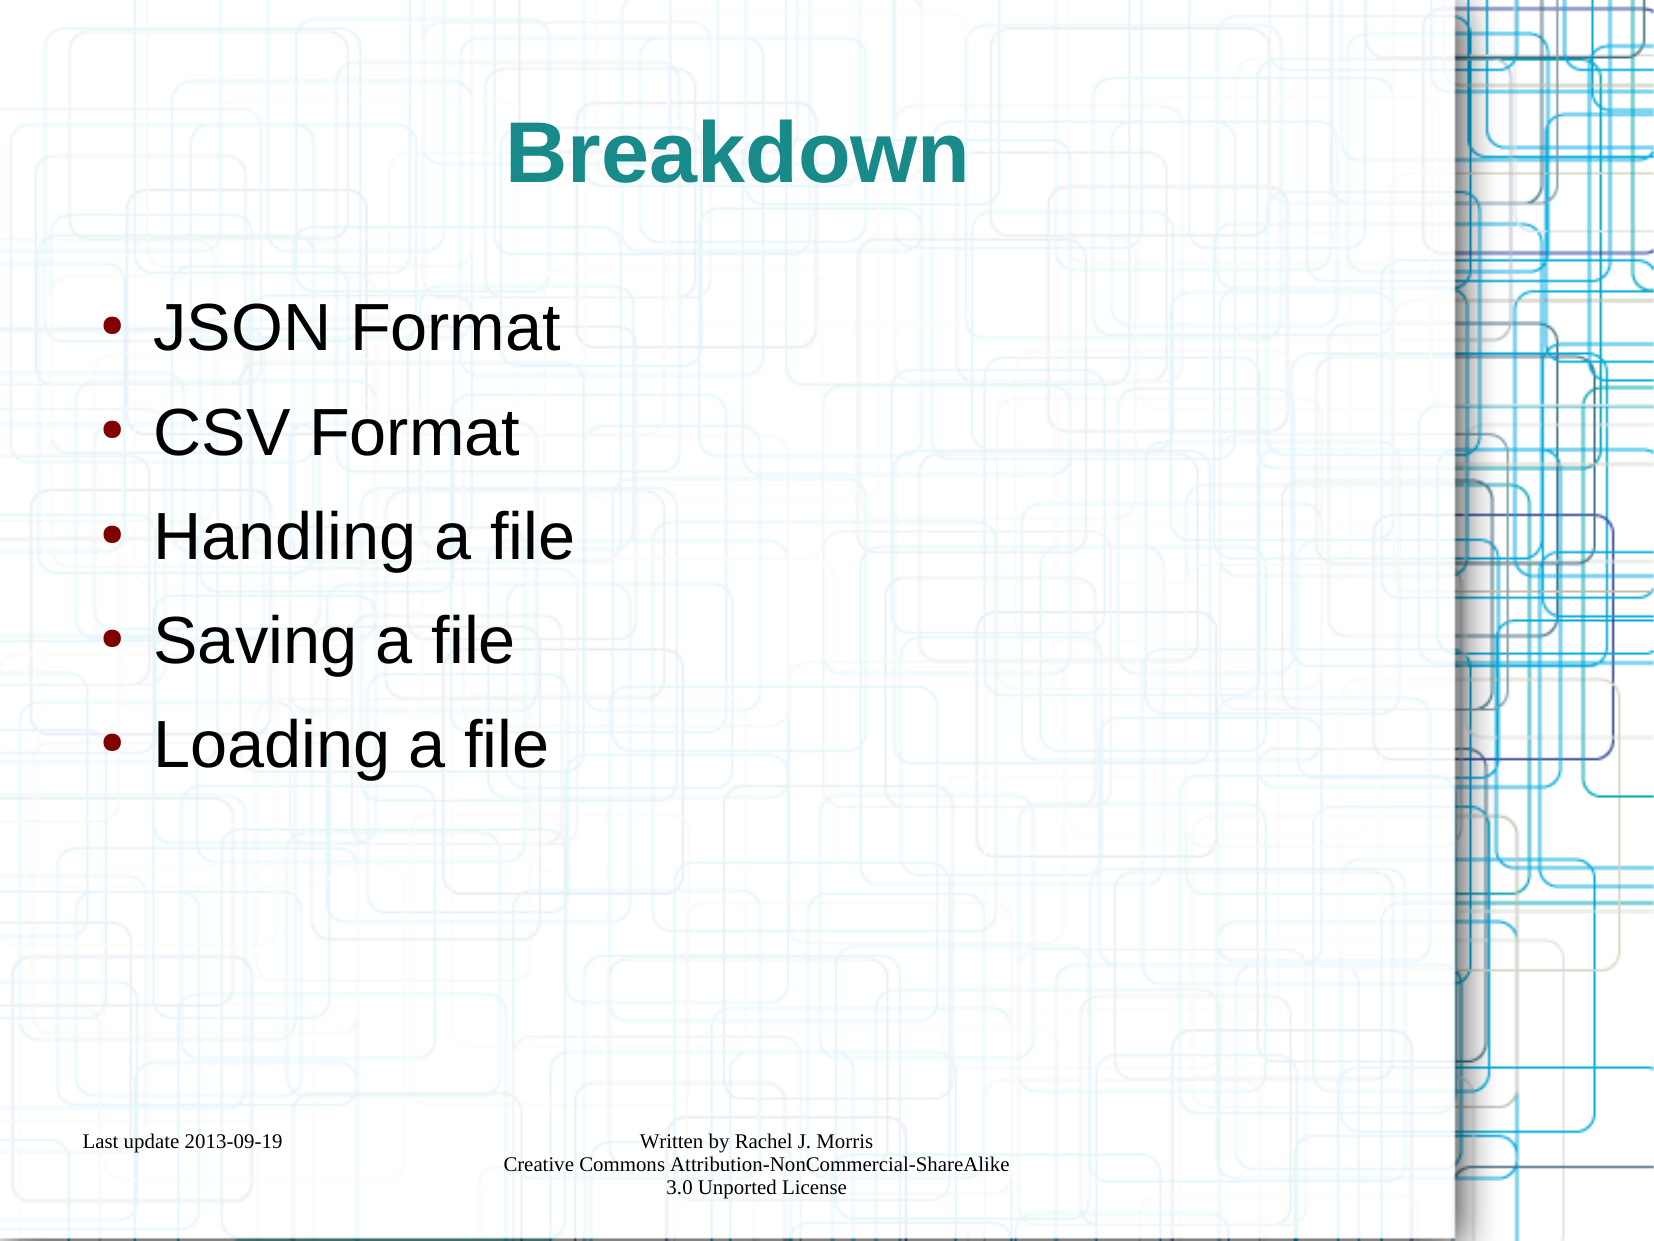

# Breakdown
JSON Format
CSV Format
Handling a file
Saving a file
Loading a file